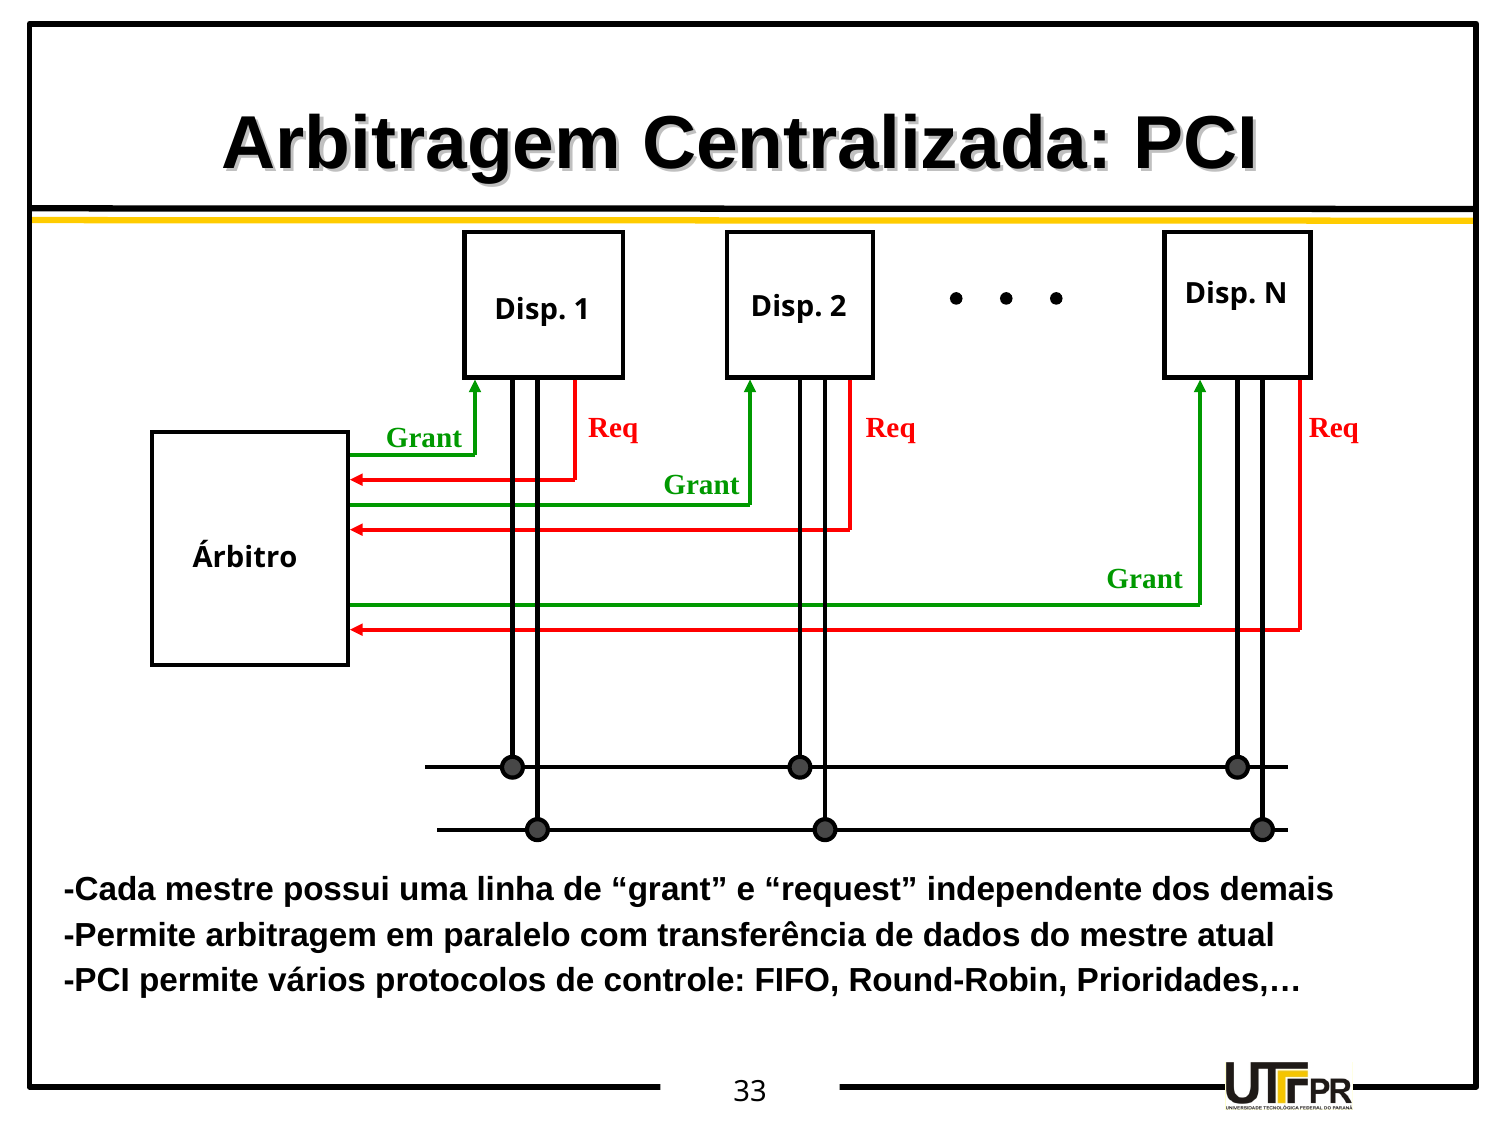

# Arbitragem Centralizada: PCI
Disp. N
Disp. 2
Disp. 1
Req
Req
Req
Grant
Grant
Árbitro
Grant
-Cada mestre possui uma linha de “grant” e “request” independente dos demais
-Permite arbitragem em paralelo com transferência de dados do mestre atual
-PCI permite vários protocolos de controle: FIFO, Round-Robin, Prioridades,…